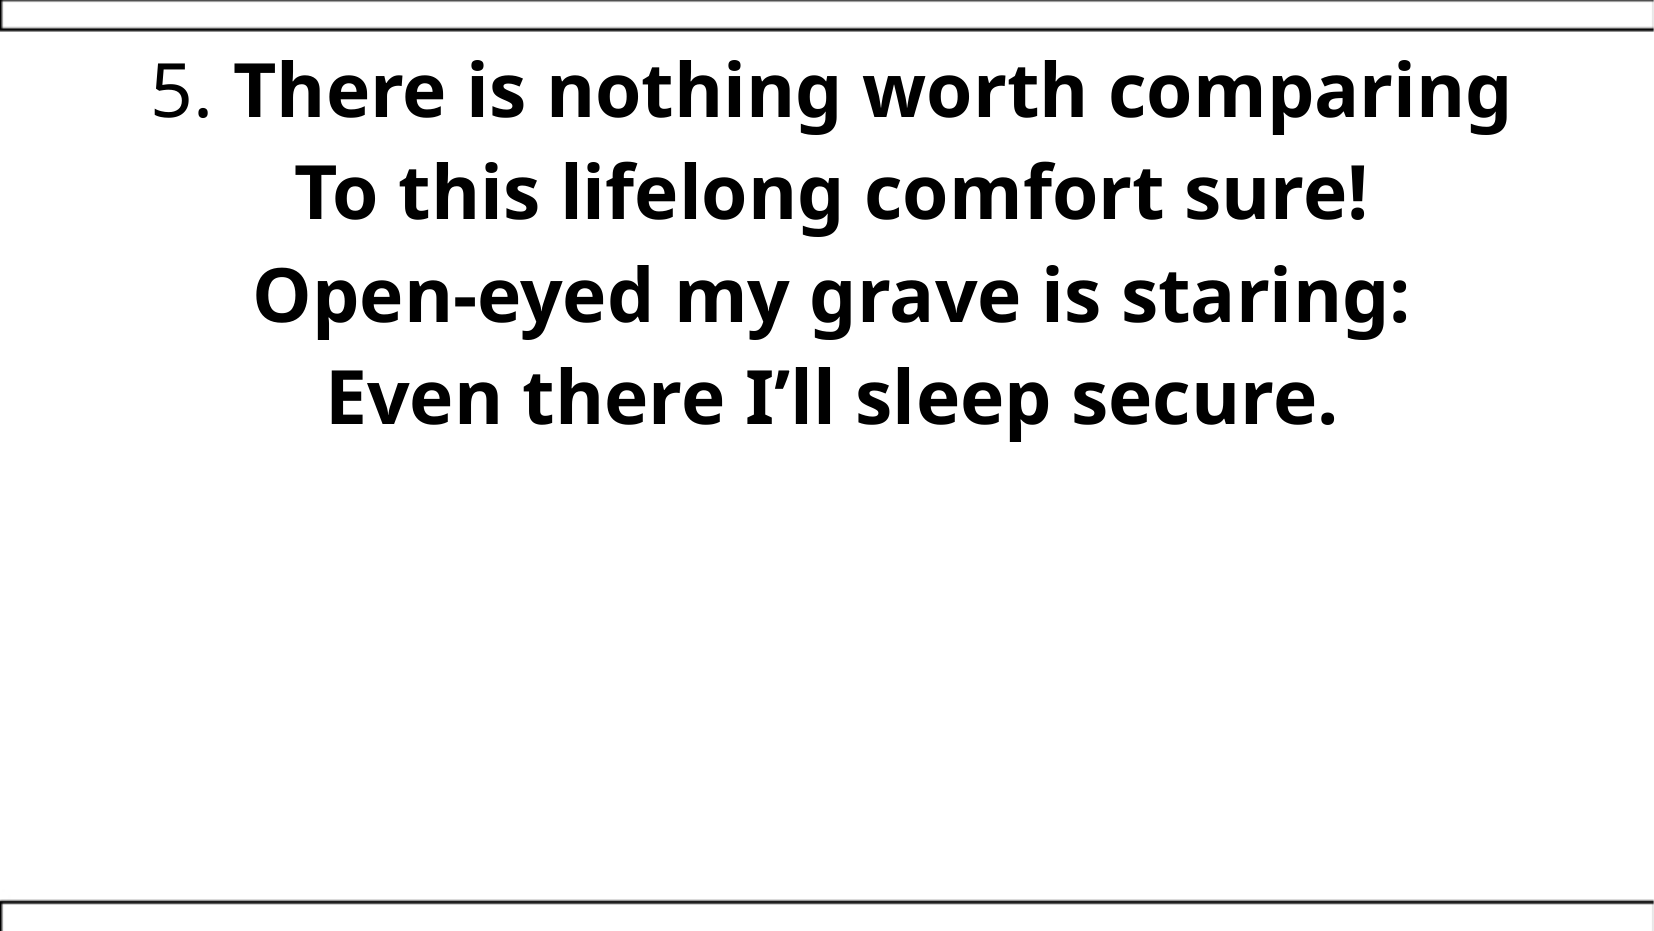

5. There is nothing worth comparing
To this lifelong comfort sure!
Open-eyed my grave is staring:
Even there I’ll sleep secure.